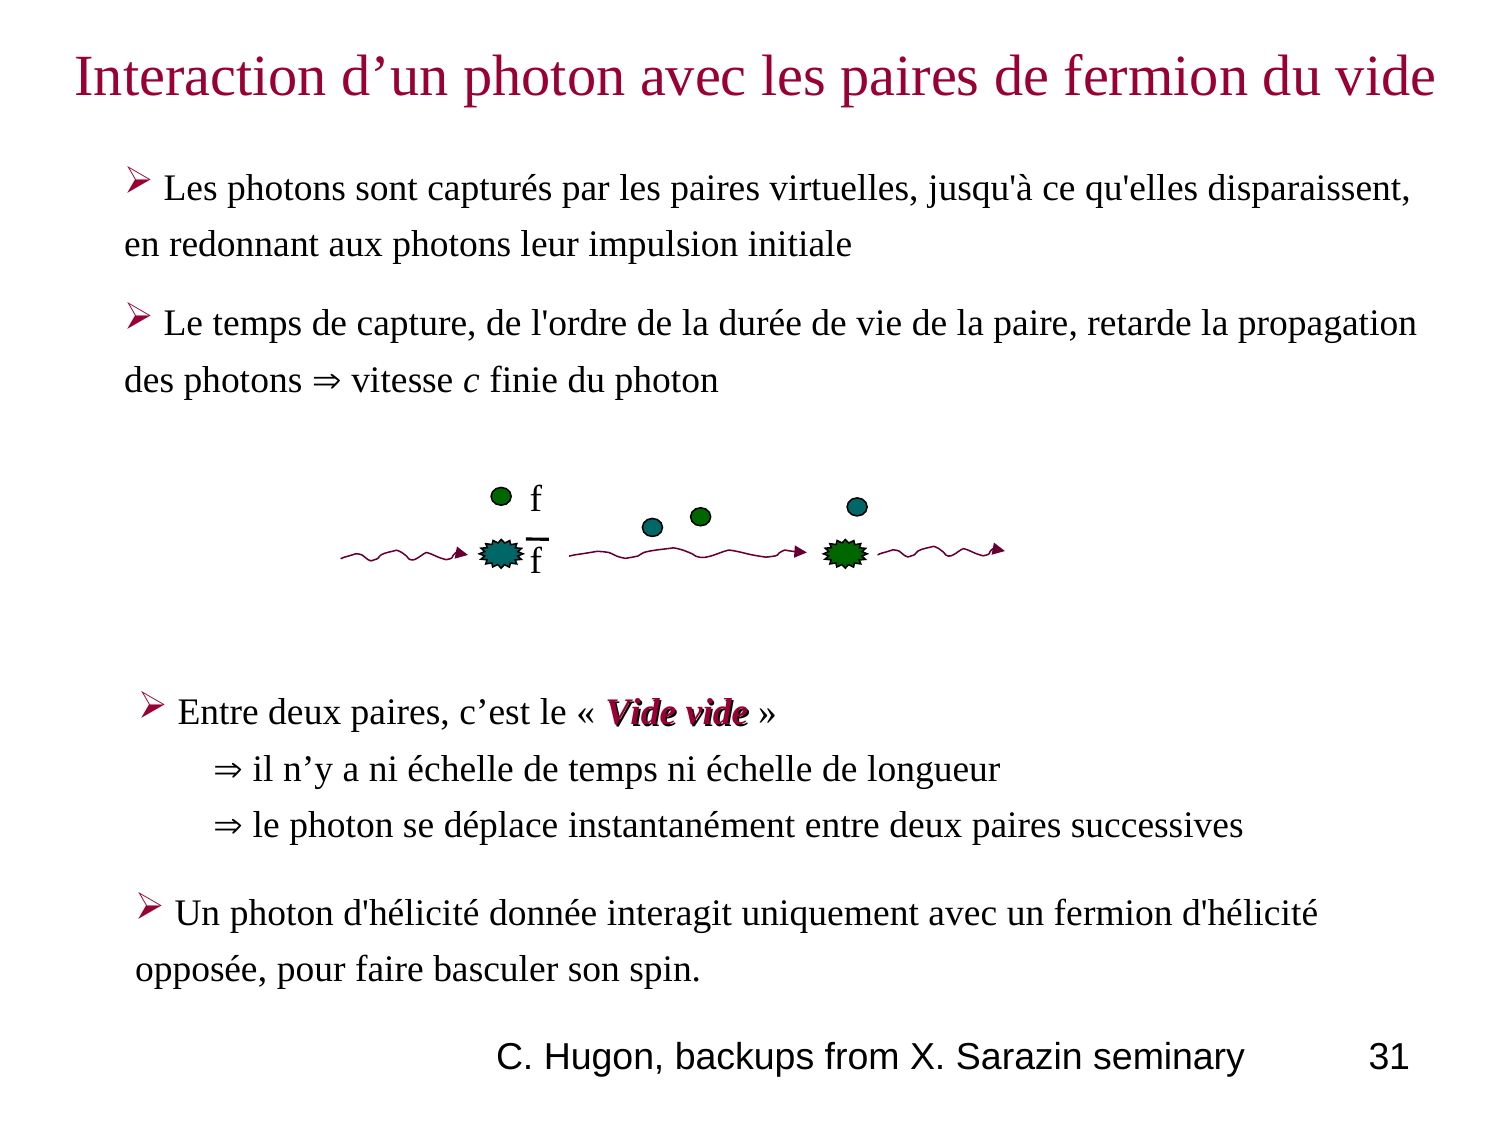

Interaction d’un photon avec les paires de fermion du vide
 Les photons sont capturés par les paires virtuelles, jusqu'à ce qu'elles disparaissent, en redonnant aux photons leur impulsion initiale
 Le temps de capture, de l'ordre de la durée de vie de la paire, retarde la propagation des photons  vitesse c finie du photon
f
f
 Entre deux paires, c’est le « Vide vide »
 il n’y a ni échelle de temps ni échelle de longueur
 le photon se déplace instantanément entre deux paires successives
 Un photon d'hélicité donnée interagit uniquement avec un fermion d'hélicité opposée, pour faire basculer son spin.
C. Hugon, backups from X. Sarazin seminary
31